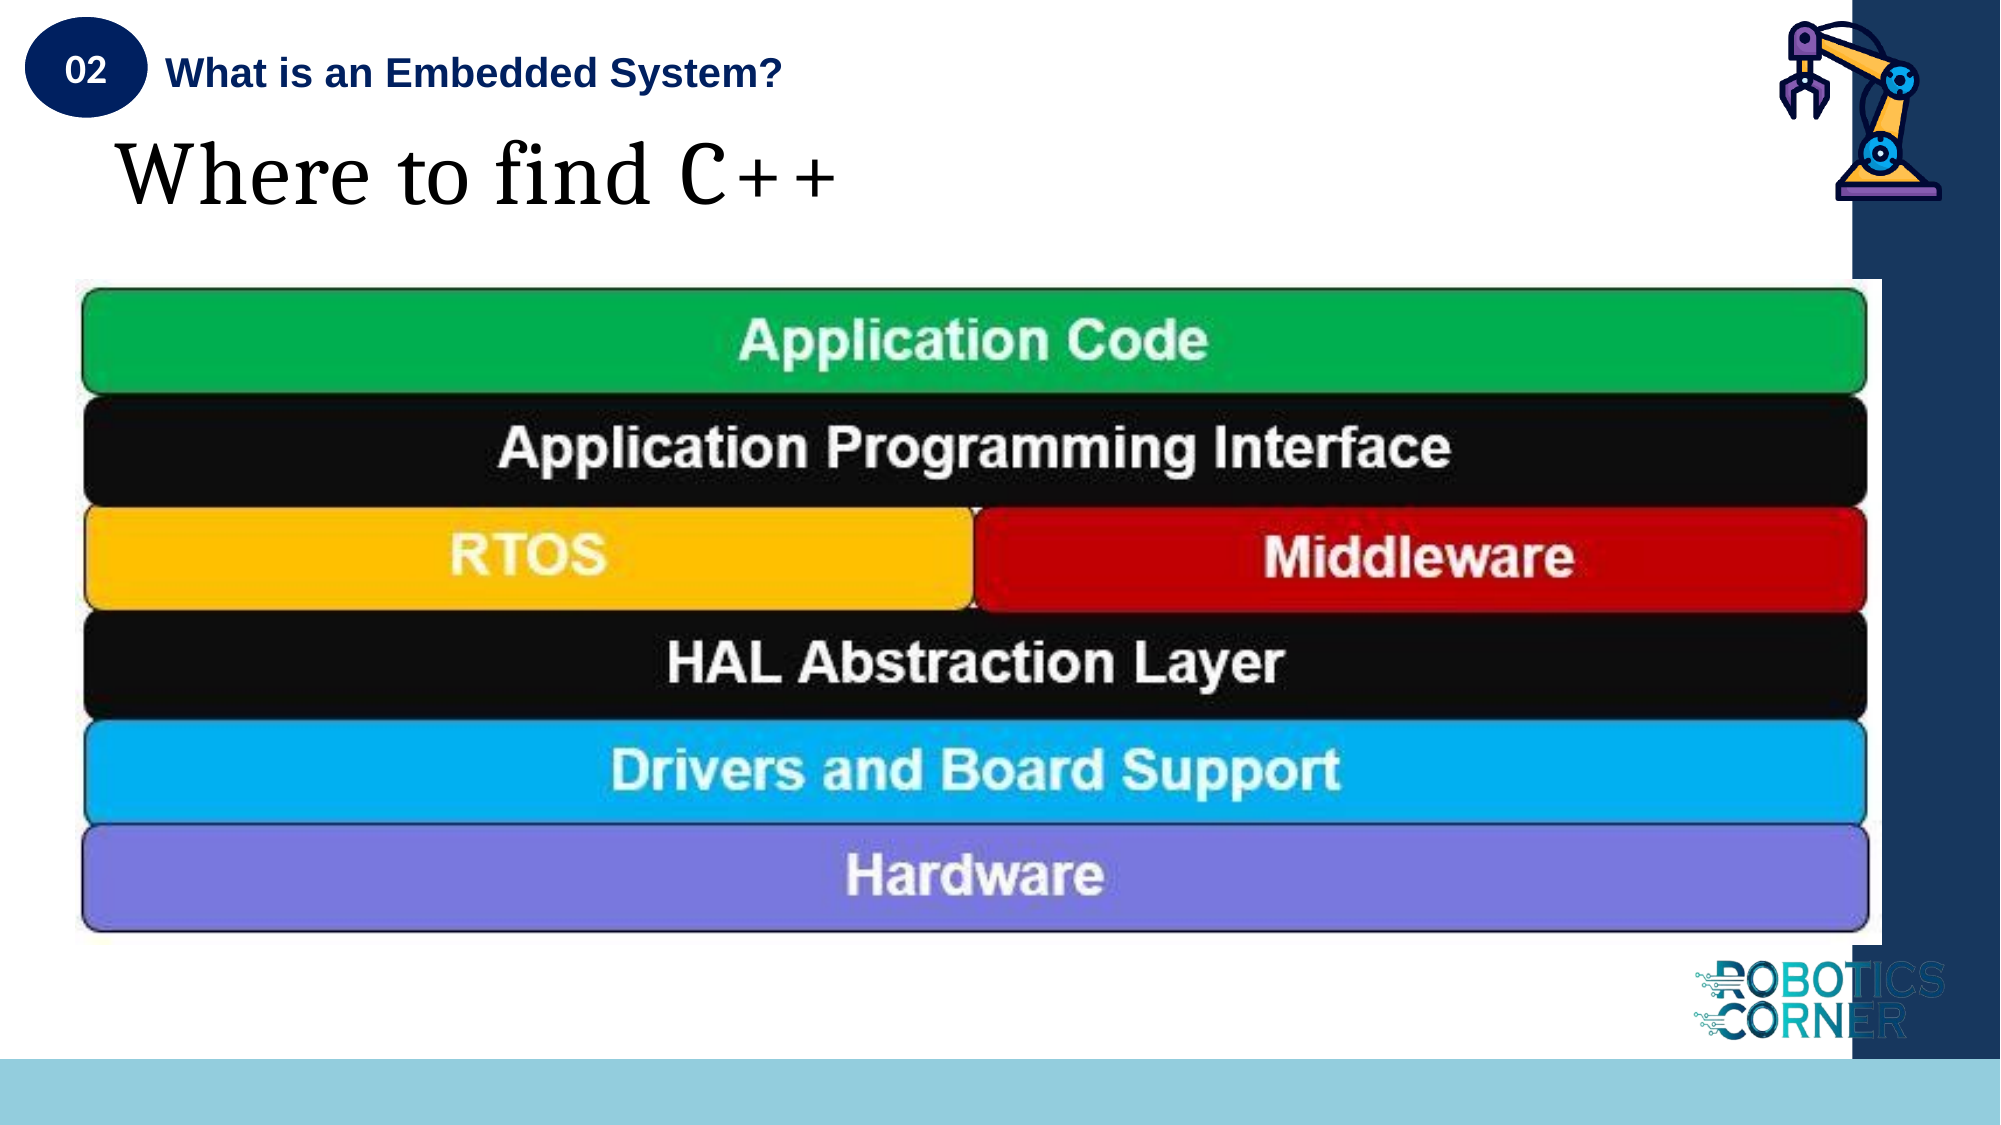

02
What is an Embedded System?
Where to find C++